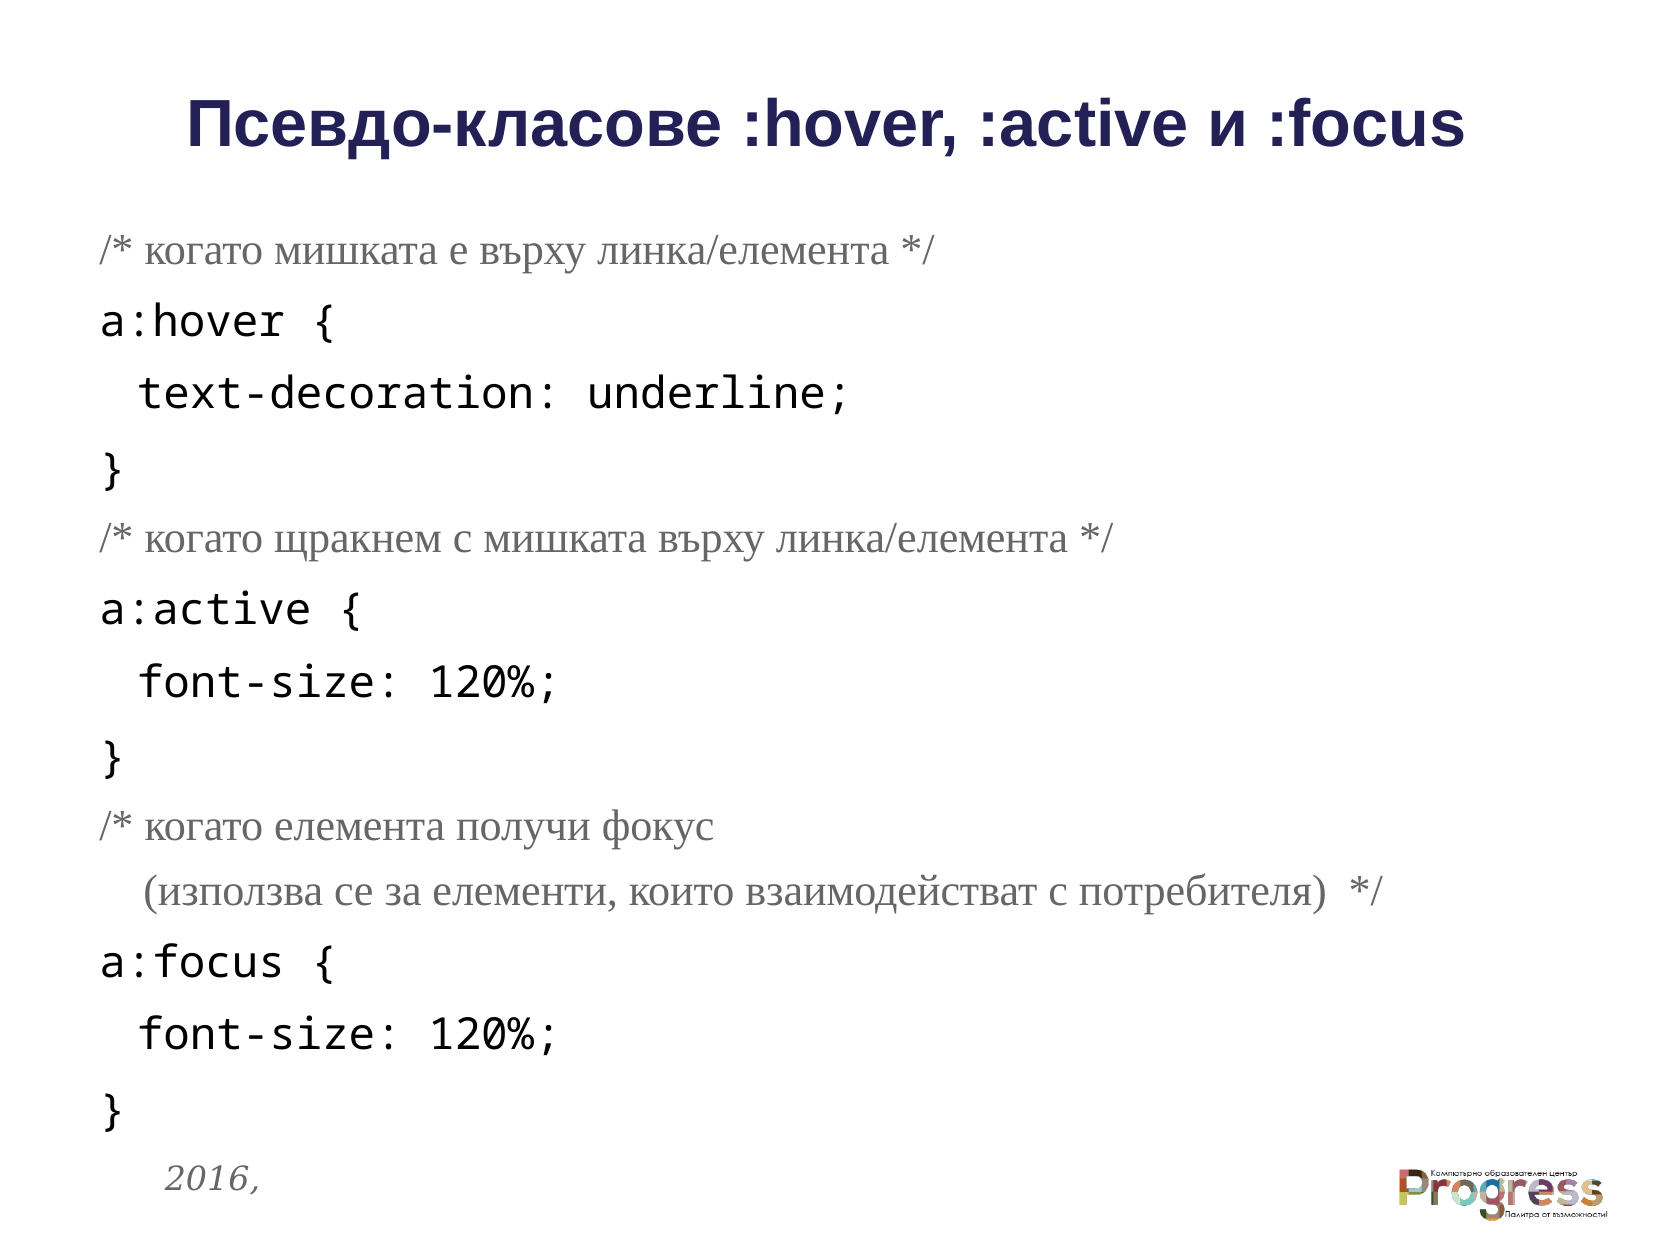

# Псевдо-класове :hover, :active и :focus
/* когато мишката е върху линка/елемента */
a:hover {
text-decoration: underline;
}
/* когато щракнем с мишката върху линка/елемента */
a:active {
font-size: 120%;
}
/* когато елемента получи фокус
 (използва се за елементи, които взаимодействат с потребителя) */
a:focus {
font-size: 120%;
}
2016,